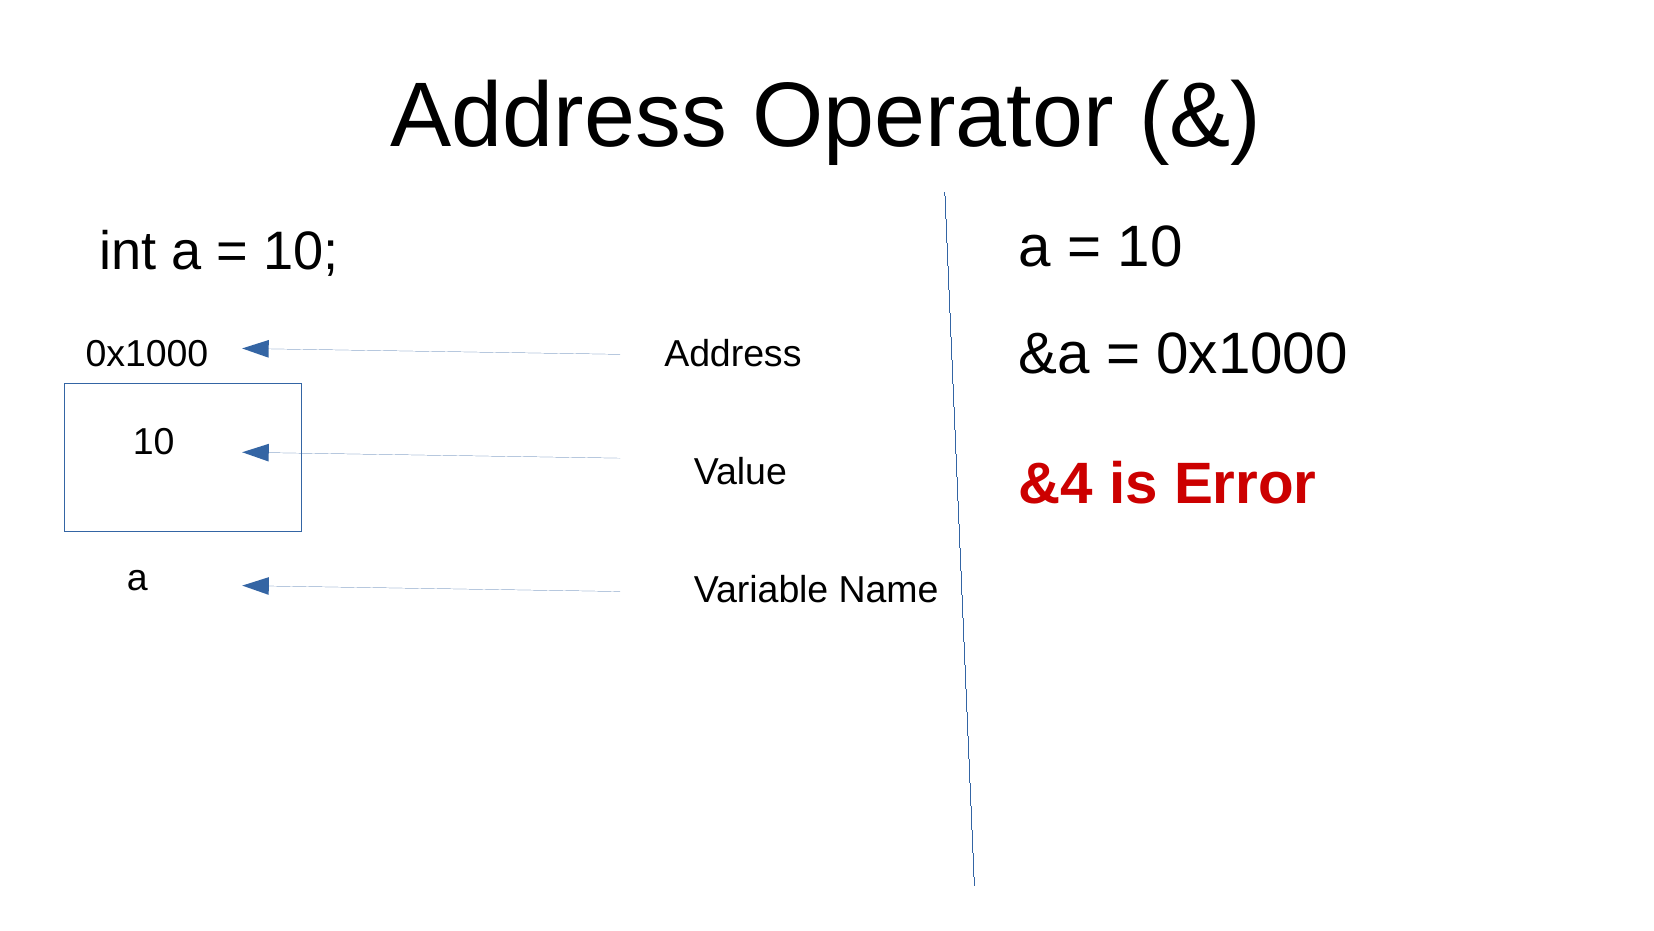

# Address Operator (&)
a = 10
&a = 0x1000
&4 is Error
int a = 10;
0x1000
Address
10
Value
a
Variable Name